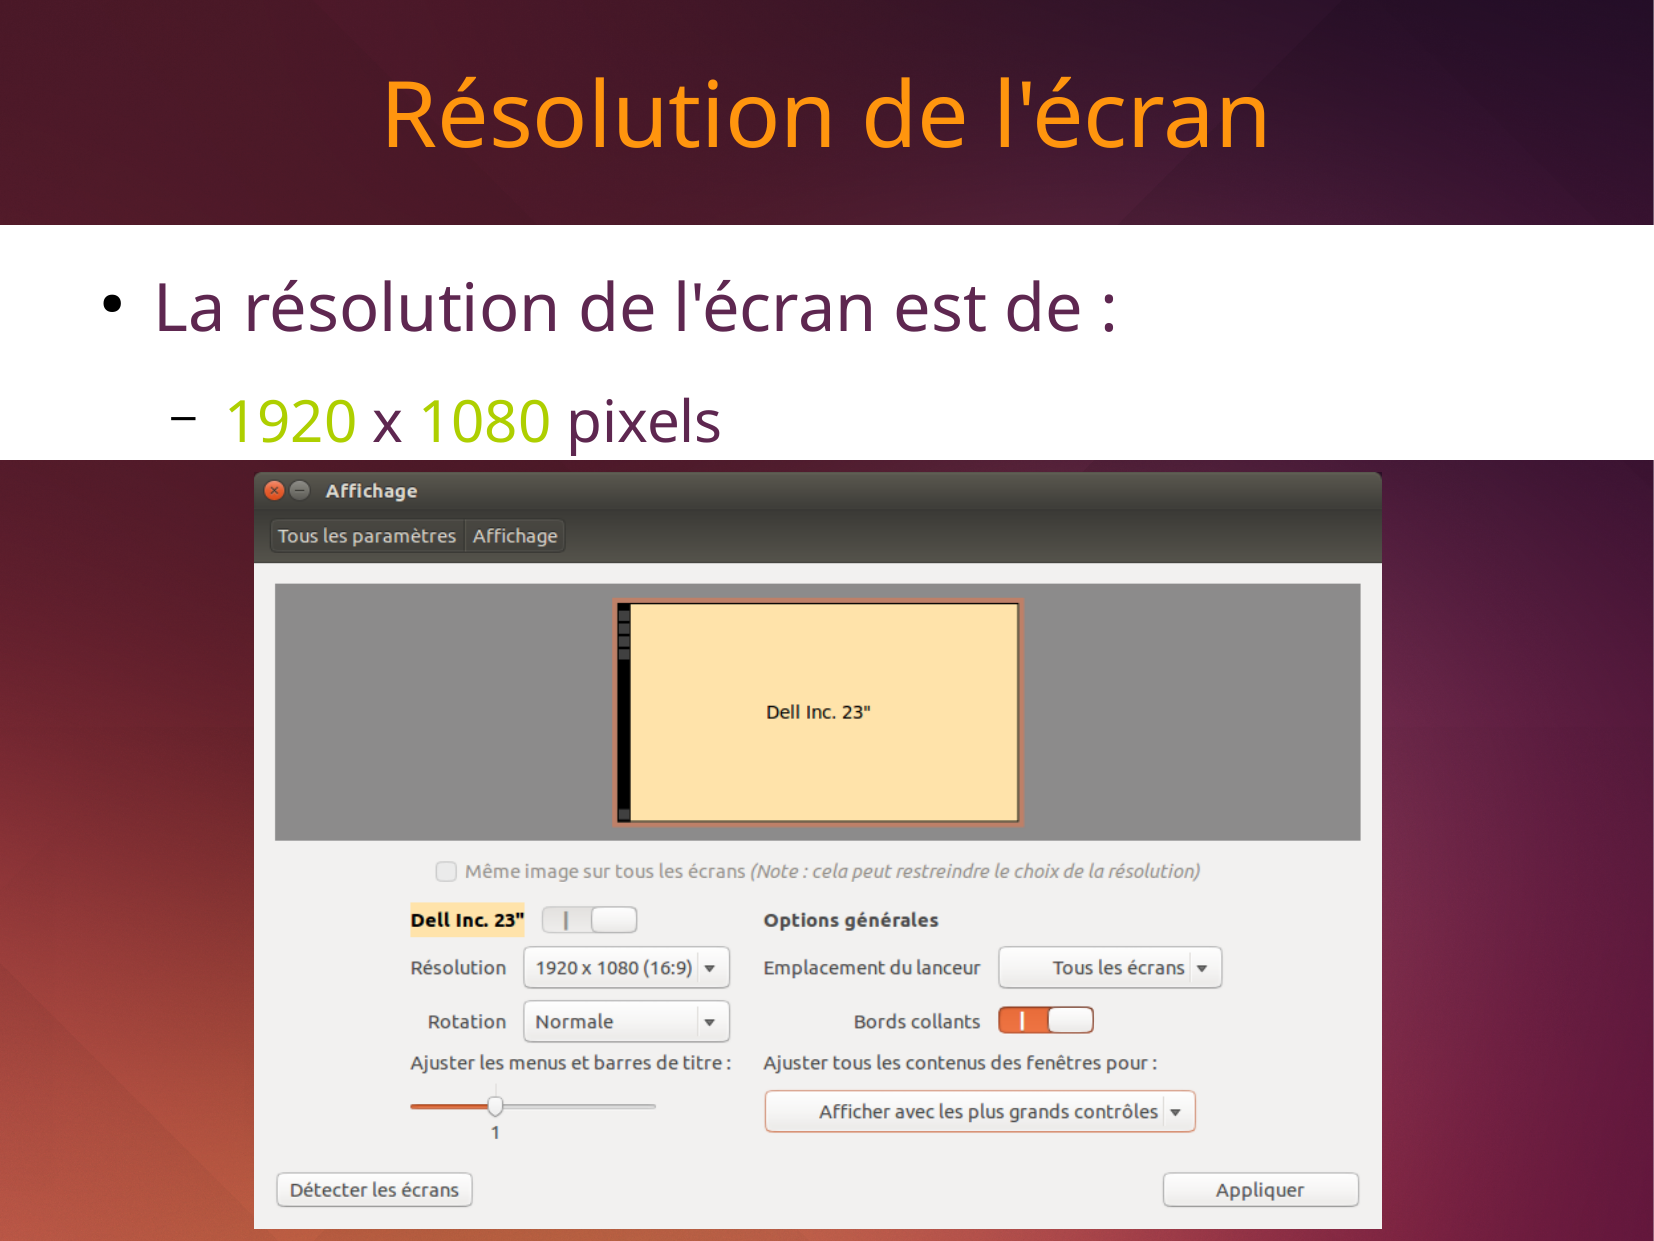

# Résolution de l'écran
La résolution de l'écran est de :
1920 x 1080 pixels